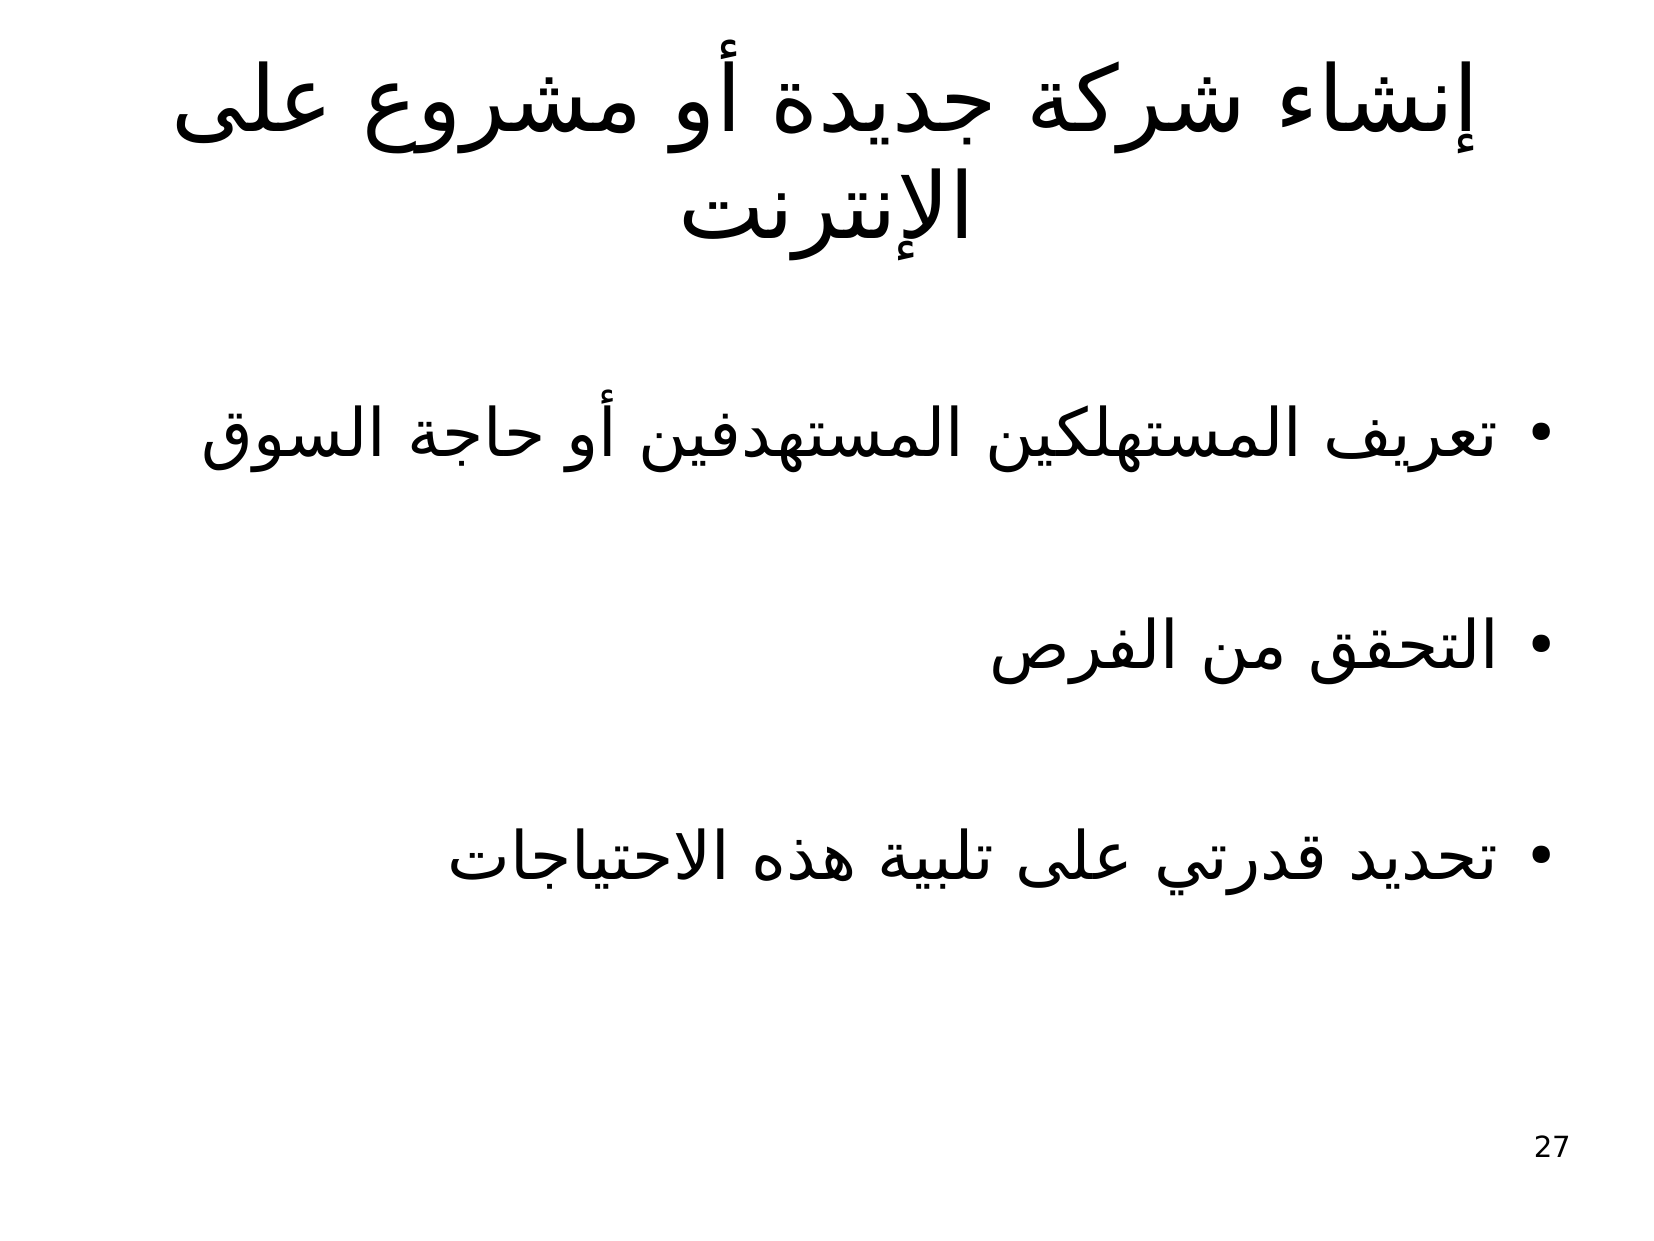

# إنشاء شركة جديدة أو مشروع على الإنترنت
تعريف المستهلكين المستهدفين أو حاجة السوق
التحقق من الفرص
تحديد قدرتي على تلبية هذه الاحتياجات
27